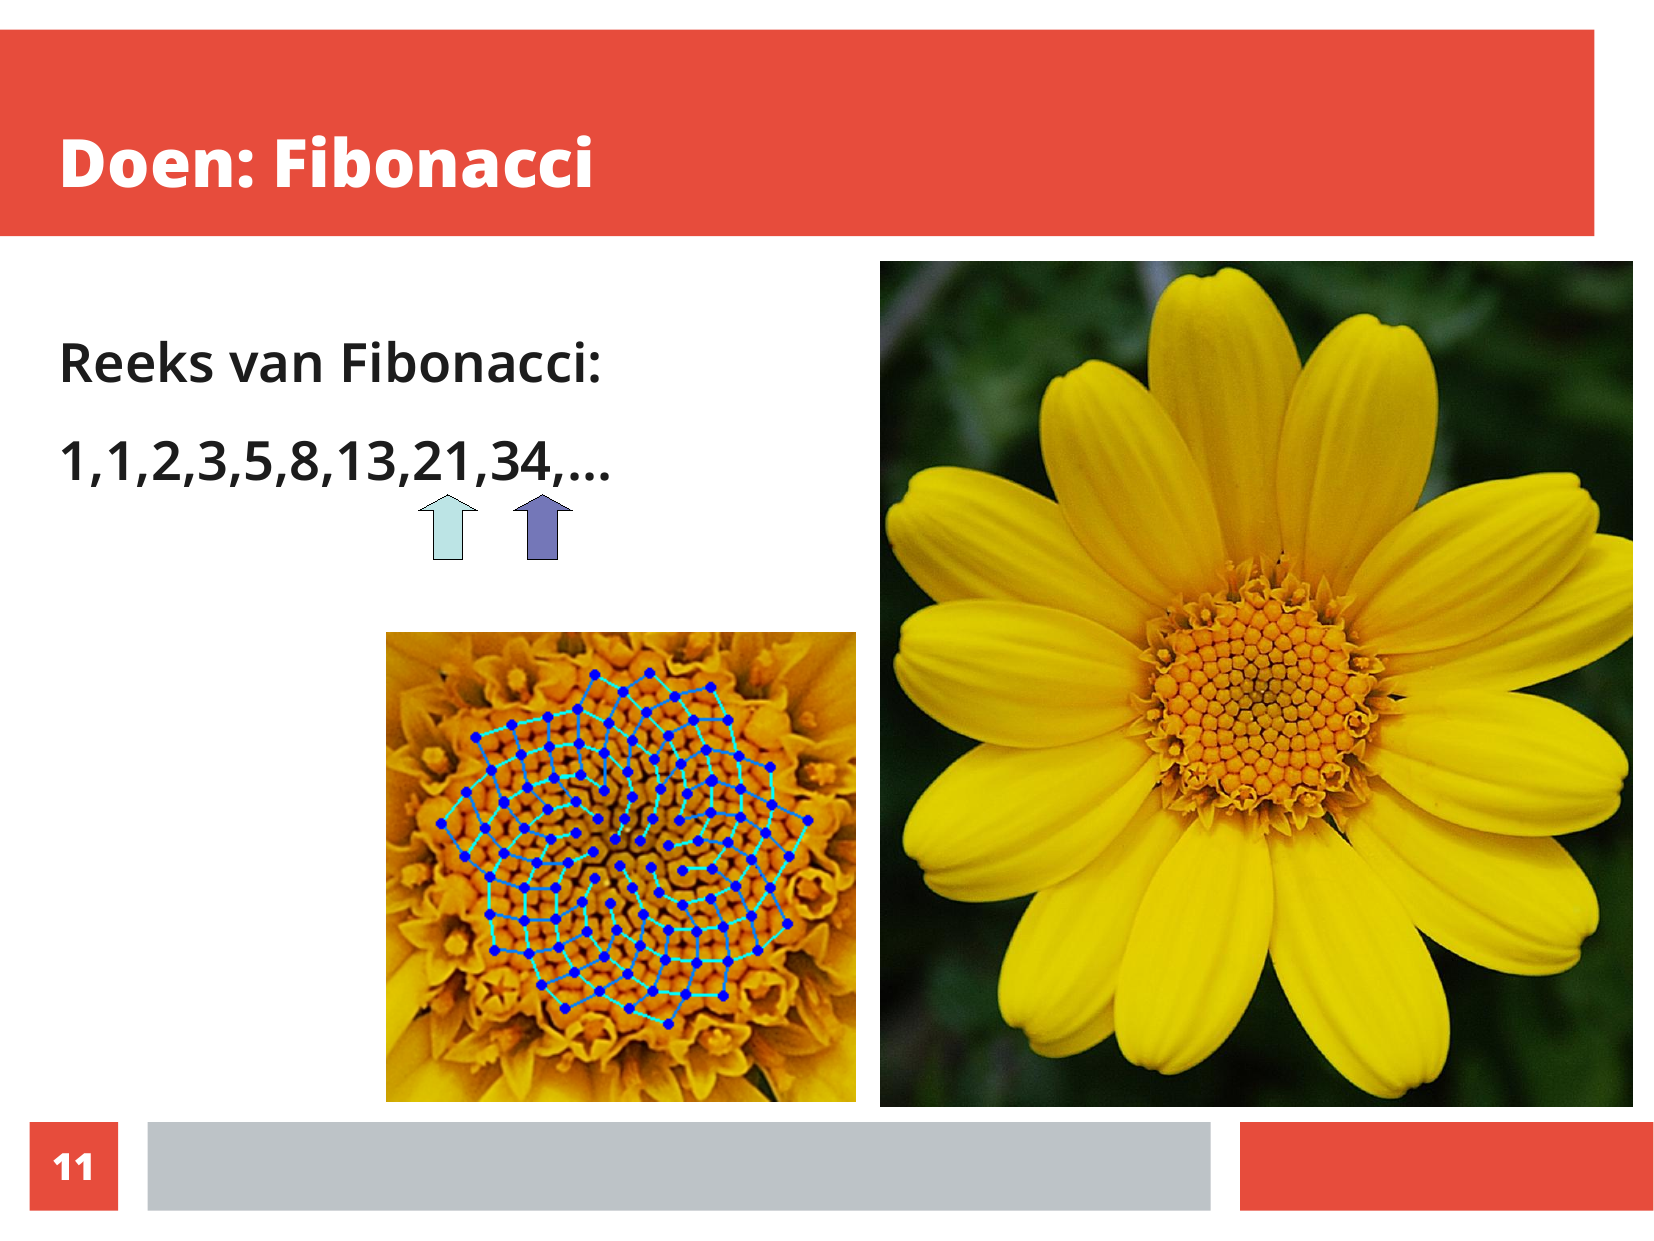

# Doen: Fibonacci
Reeks van Fibonacci:
1,1,2,3,5,8,13,21,34,...
11